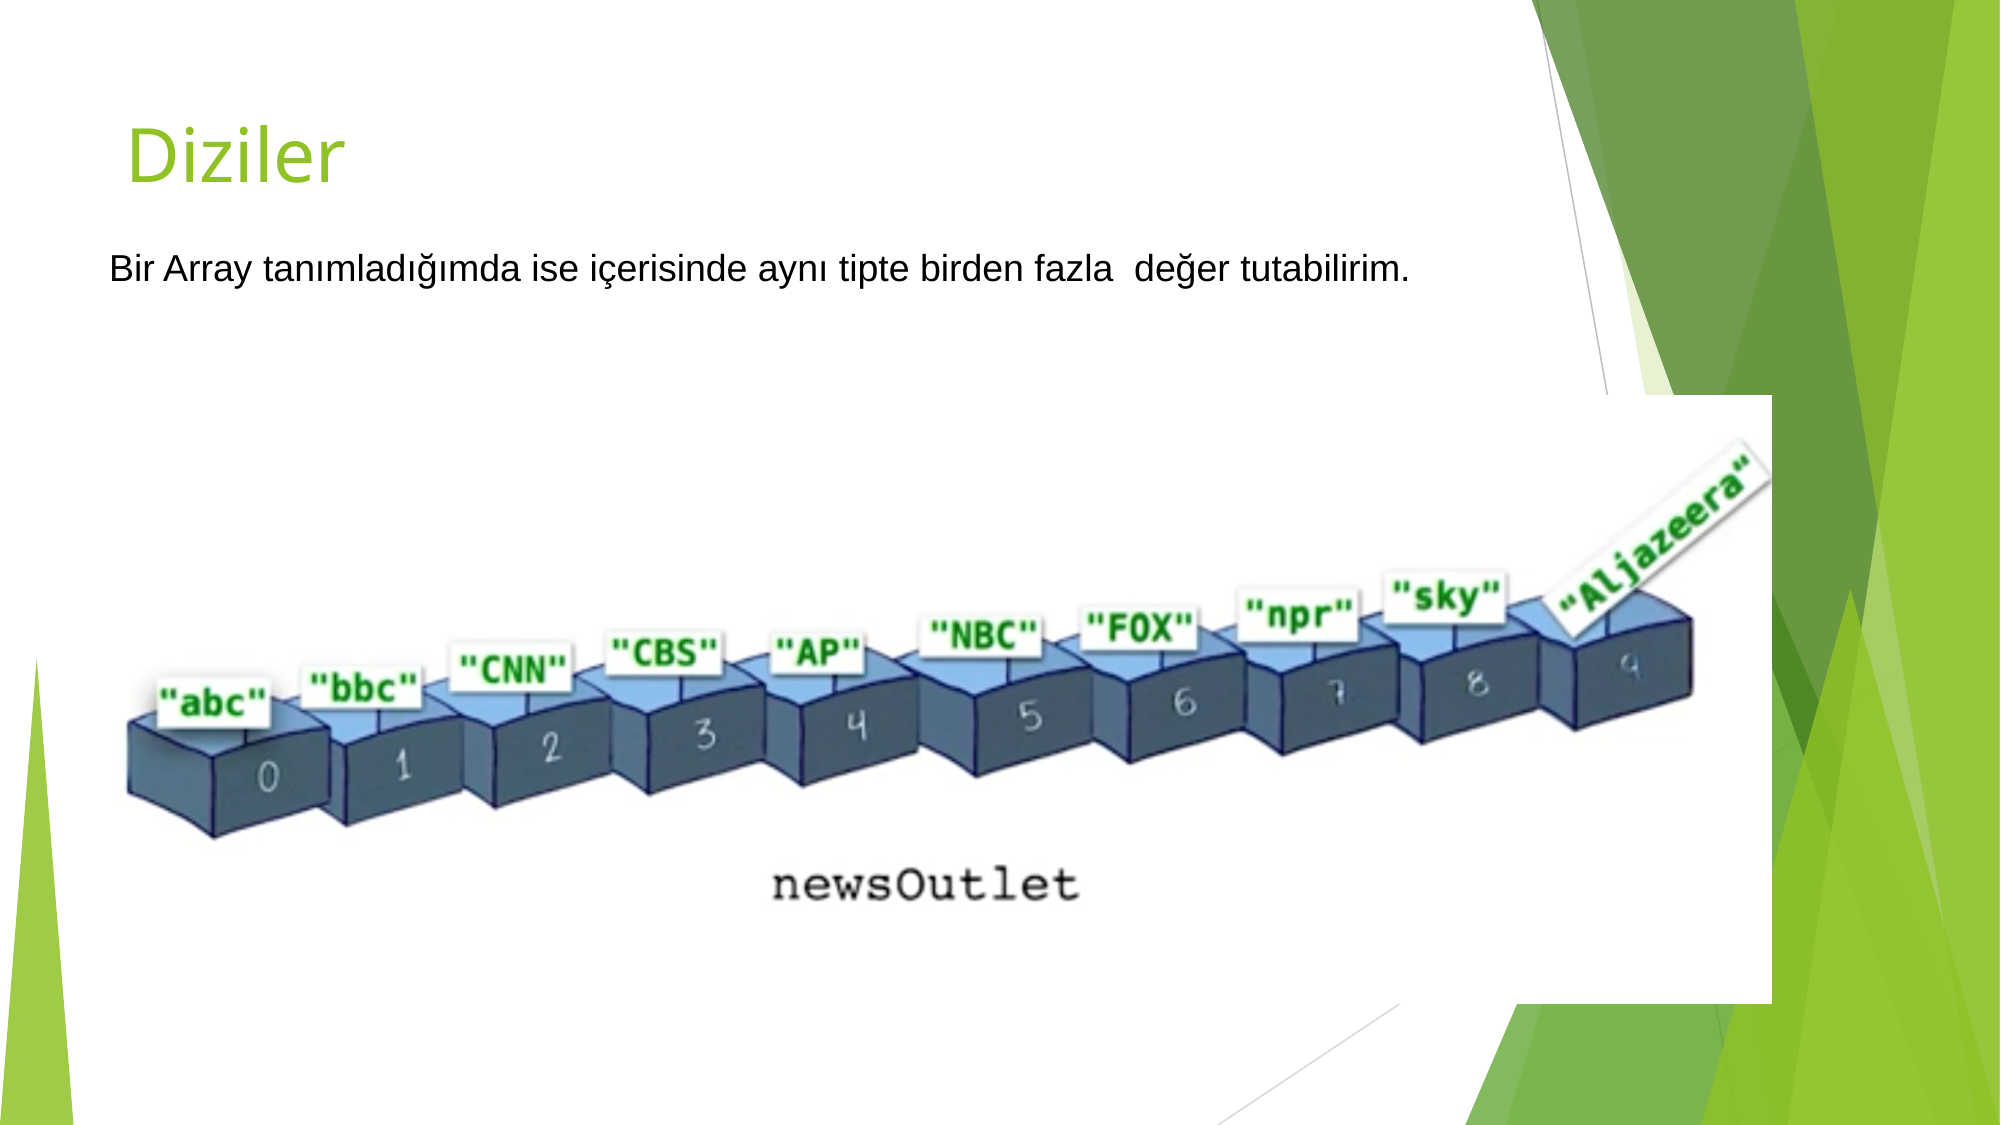

# Diziler
Bir Array tanımladığımda ise içerisinde aynı tipte birden fazla değer tutabilirim.